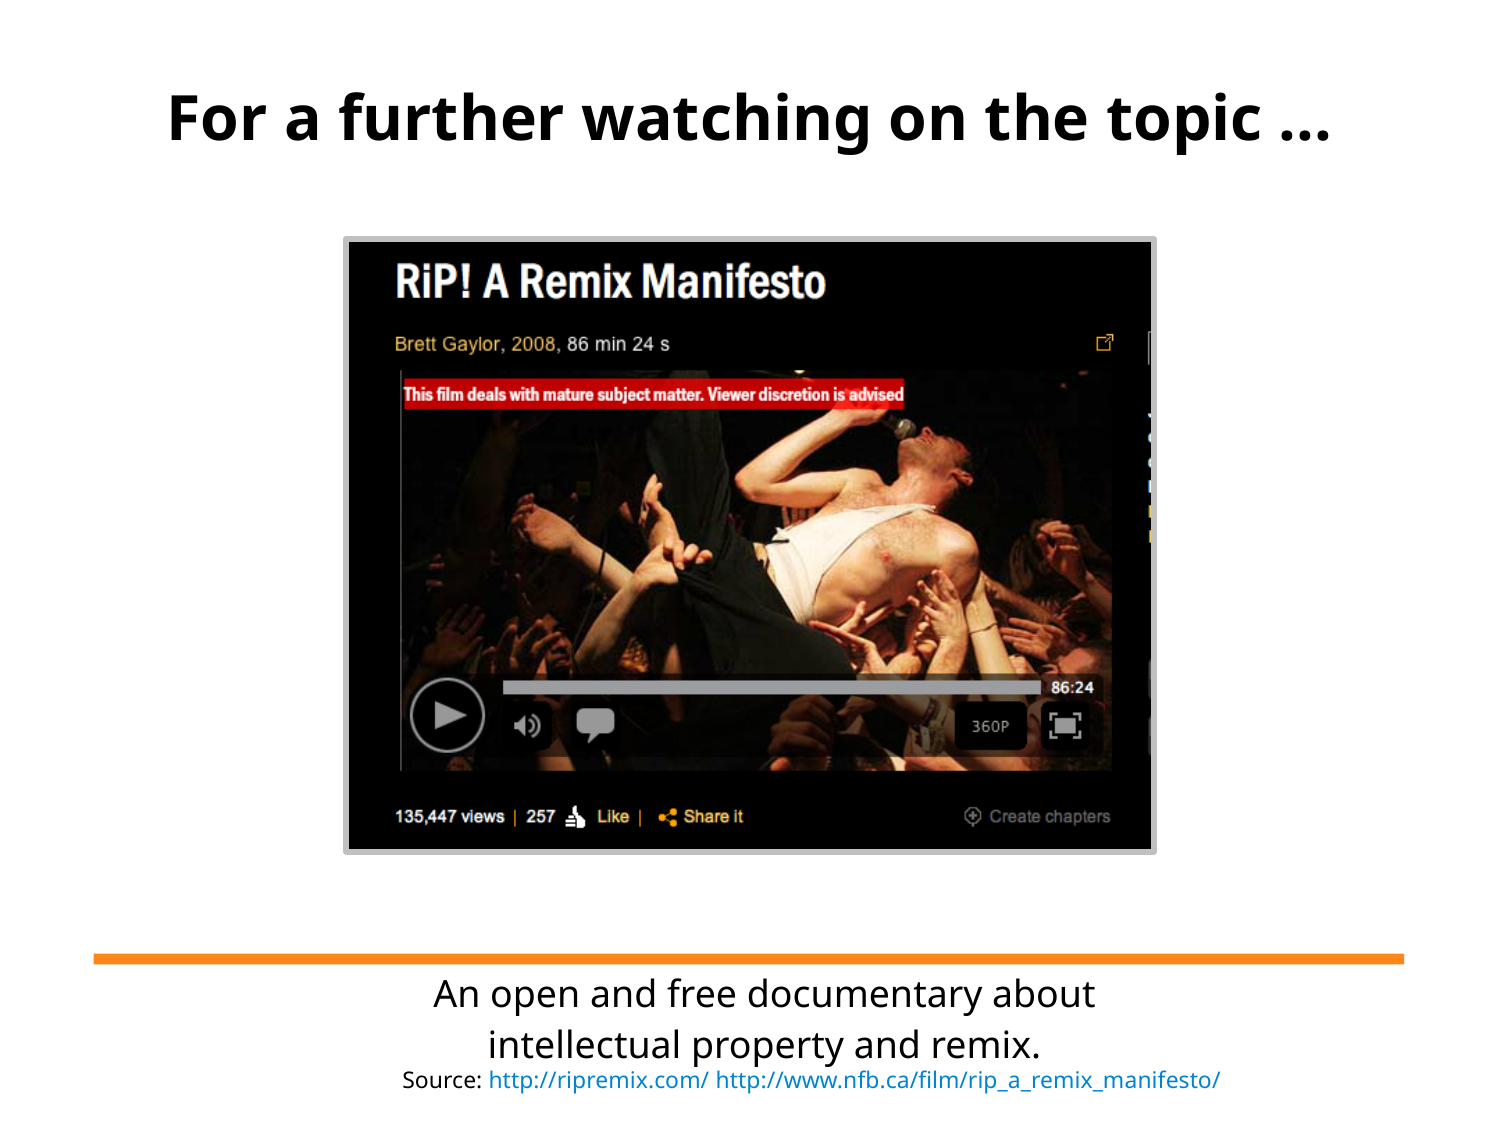

# For a further watching on the topic ...
An open and free documentary about intellectual property and remix.
Source: http://ripremix.com/ http://www.nfb.ca/film/rip_a_remix_manifesto/